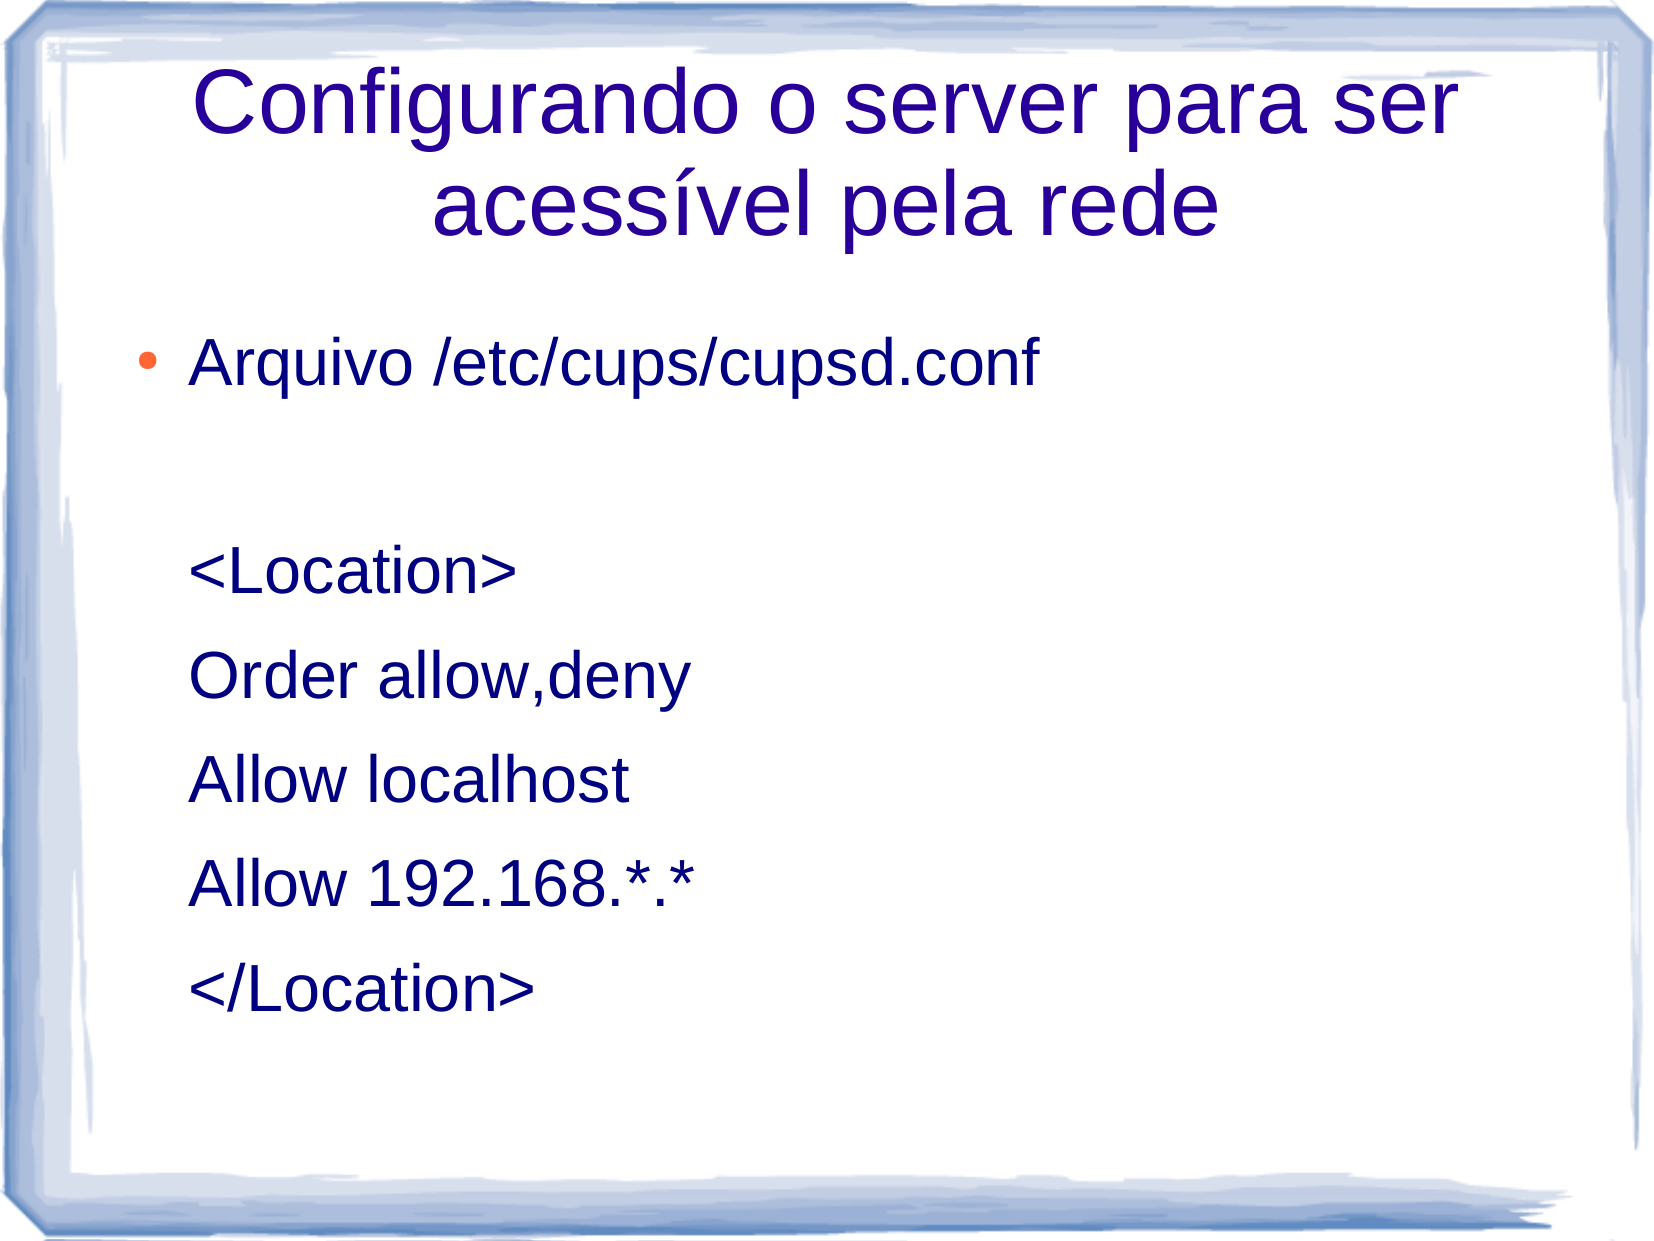

# Configurando o server para ser acessível pela rede
Arquivo /etc/cups/cupsd.conf
<Location>
Order allow,deny
Allow localhost
Allow 192.168.*.*
</Location>